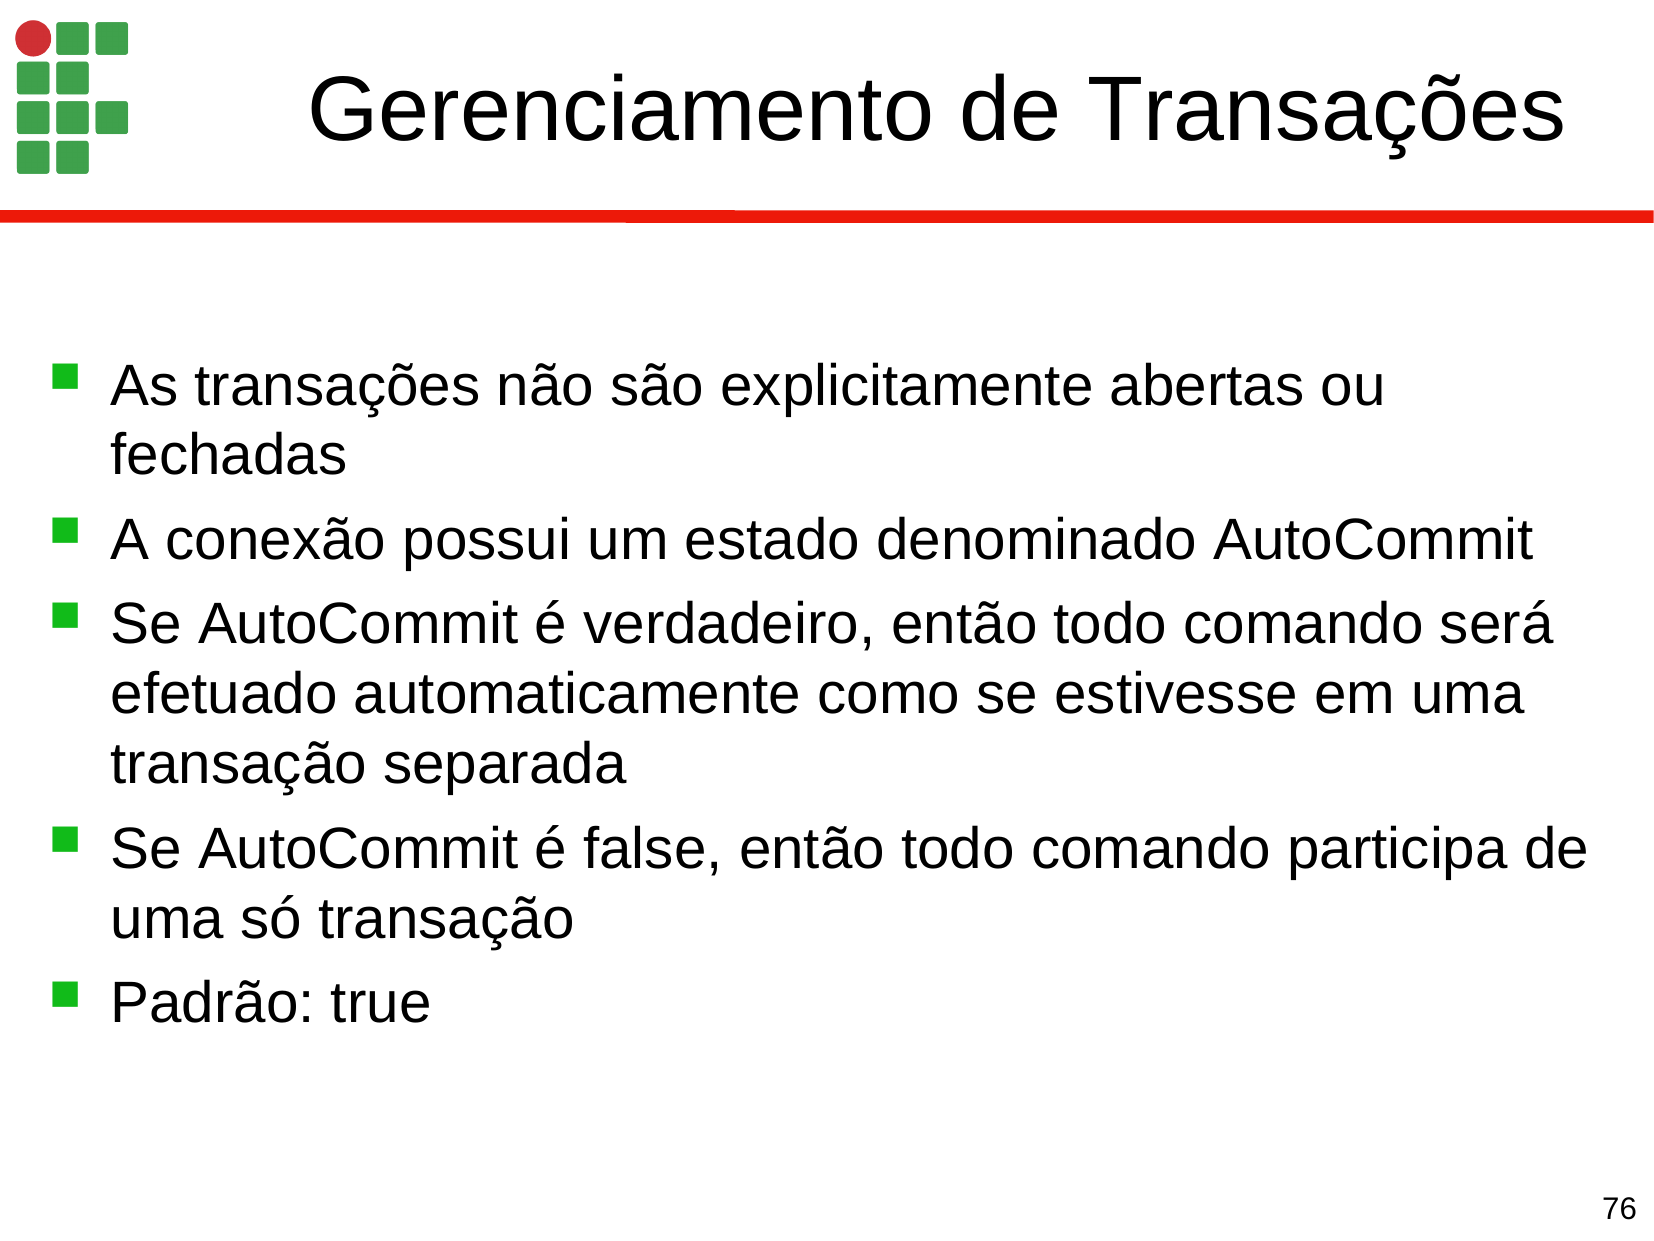

Gerenciamento de Transações
As transações não são explicitamente abertas ou fechadas
A conexão possui um estado denominado AutoCommit
Se AutoCommit é verdadeiro, então todo comando será efetuado automaticamente como se estivesse em uma transação separada
Se AutoCommit é false, então todo comando participa de uma só transação
Padrão: true